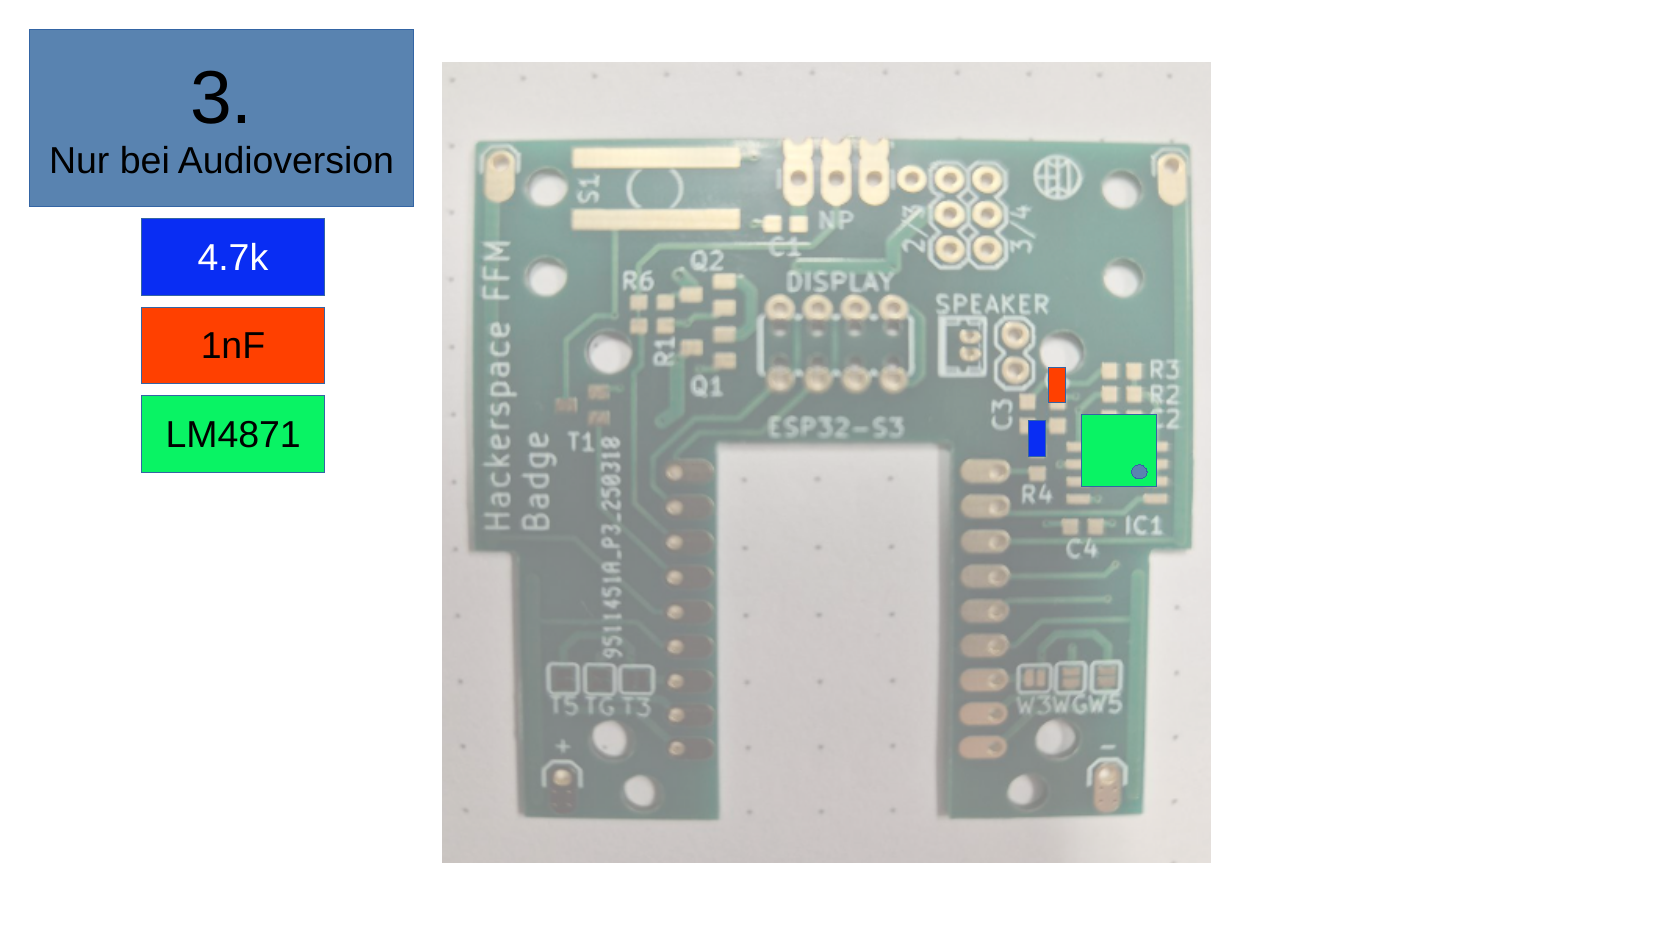

3.
Nur bei Audioversion
4.7k
1nF
LM4871